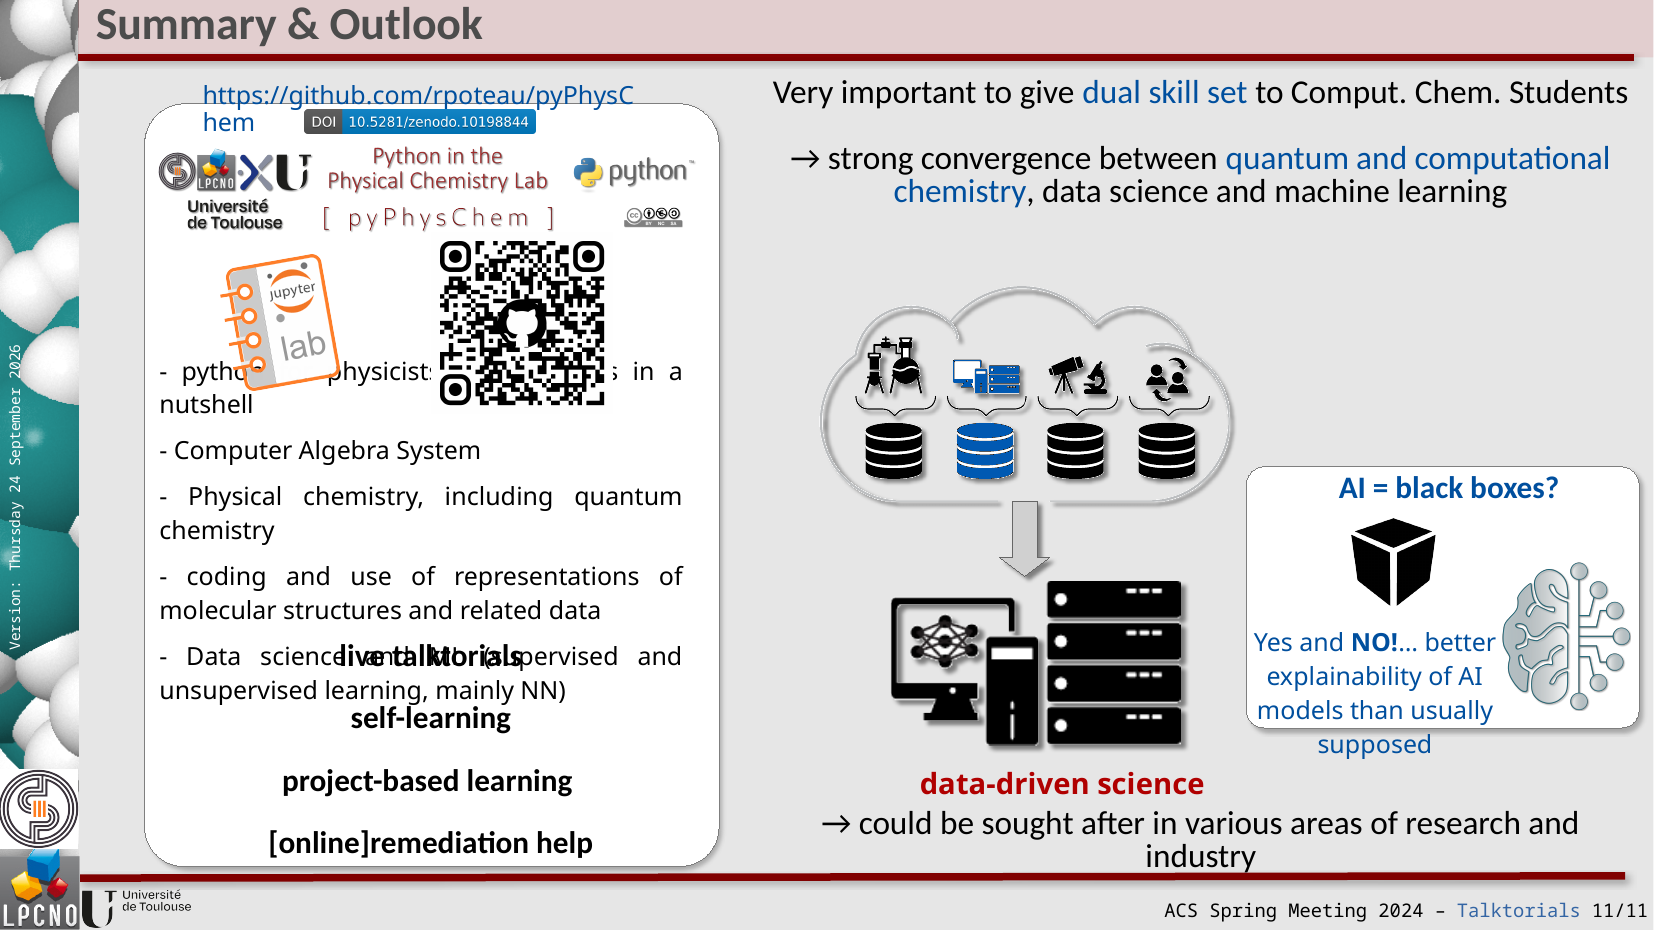

# Summary & Outlook
https://github.com/rpoteau/pyPhysChem
Very important to give dual skill set to Comput. Chem. Students
→ strong convergence between quantum and computational chemistry, data science and machine learning
→ could be sought after in various areas of research and industry
- python for physicists and chemists in a nutshell
- Computer Algebra System
- Physical chemistry, including quantum chemistry
- coding and use of representations of molecular structures and related data
- Data science and ML (supervised and unsupervised learning, mainly NN)
AI = black boxes?
Yes and NO!… better explainability of AI models than usually supposed
live talktorials
self-learning
project-based learning
[online]remediation help
data-driven science